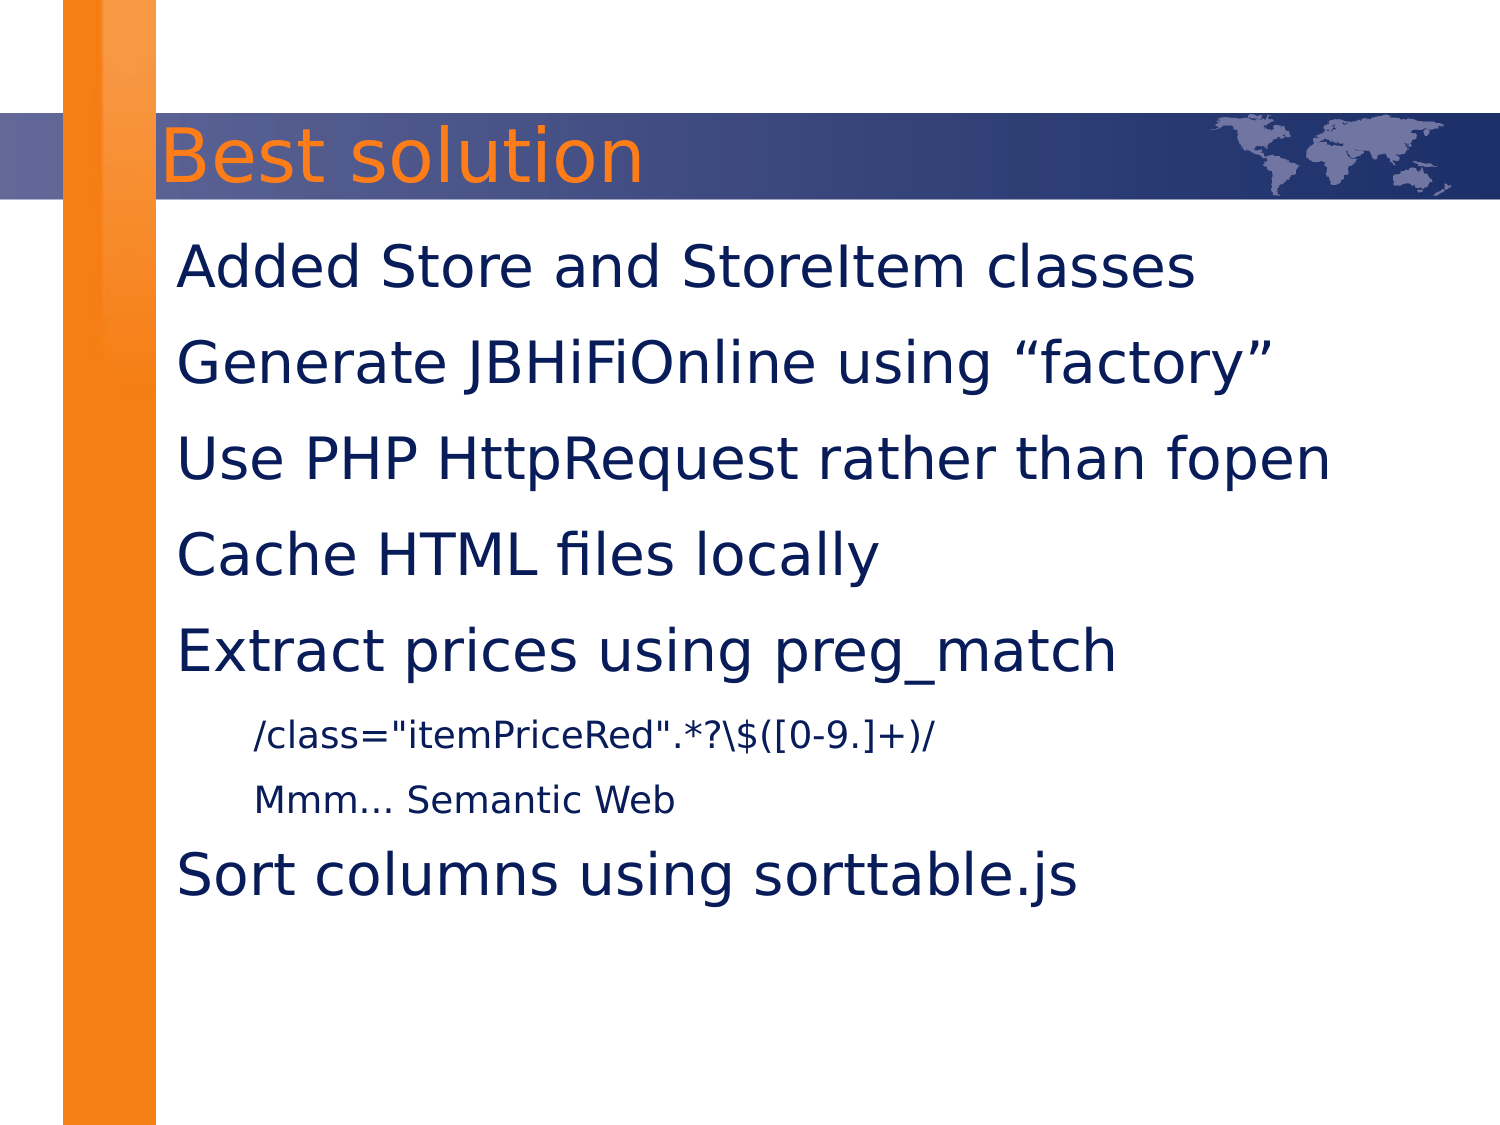

# Best solution
Added Store and StoreItem classes
Generate JBHiFiOnline using “factory”
Use PHP HttpRequest rather than fopen
Cache HTML files locally
Extract prices using preg_match
/class="itemPriceRed".*?\$([0-9.]+)/
Mmm... Semantic Web
Sort columns using sorttable.js